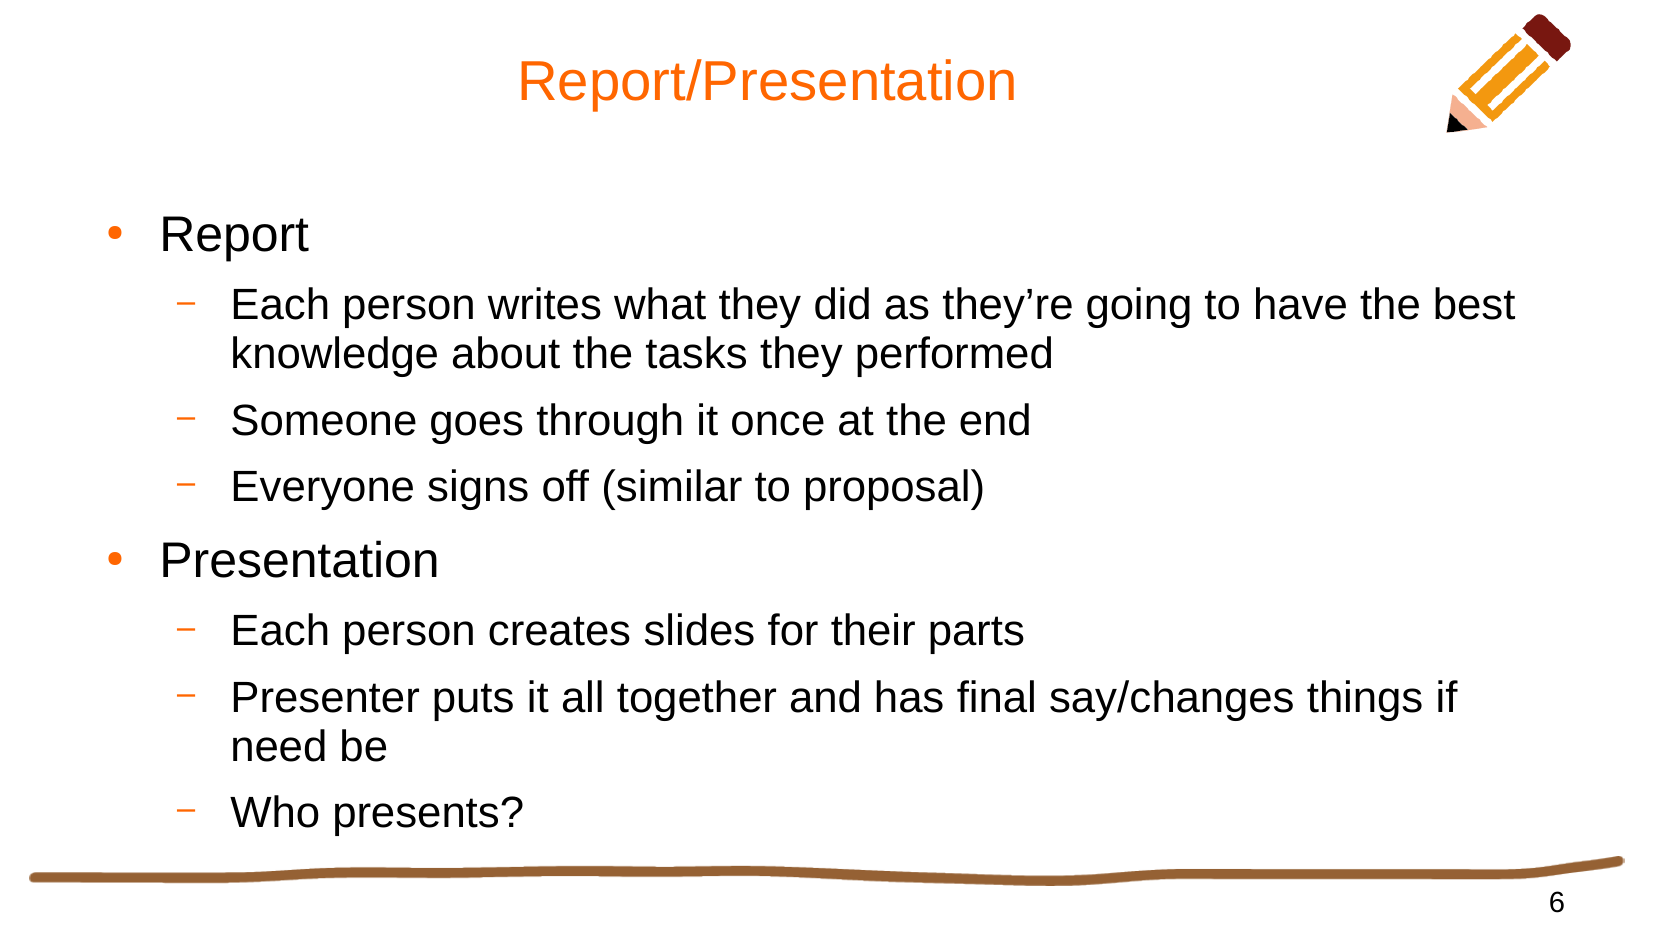

# Report/Presentation
Report
Each person writes what they did as they’re going to have the best knowledge about the tasks they performed
Someone goes through it once at the end
Everyone signs off (similar to proposal)
Presentation
Each person creates slides for their parts
Presenter puts it all together and has final say/changes things if need be
Who presents?
6